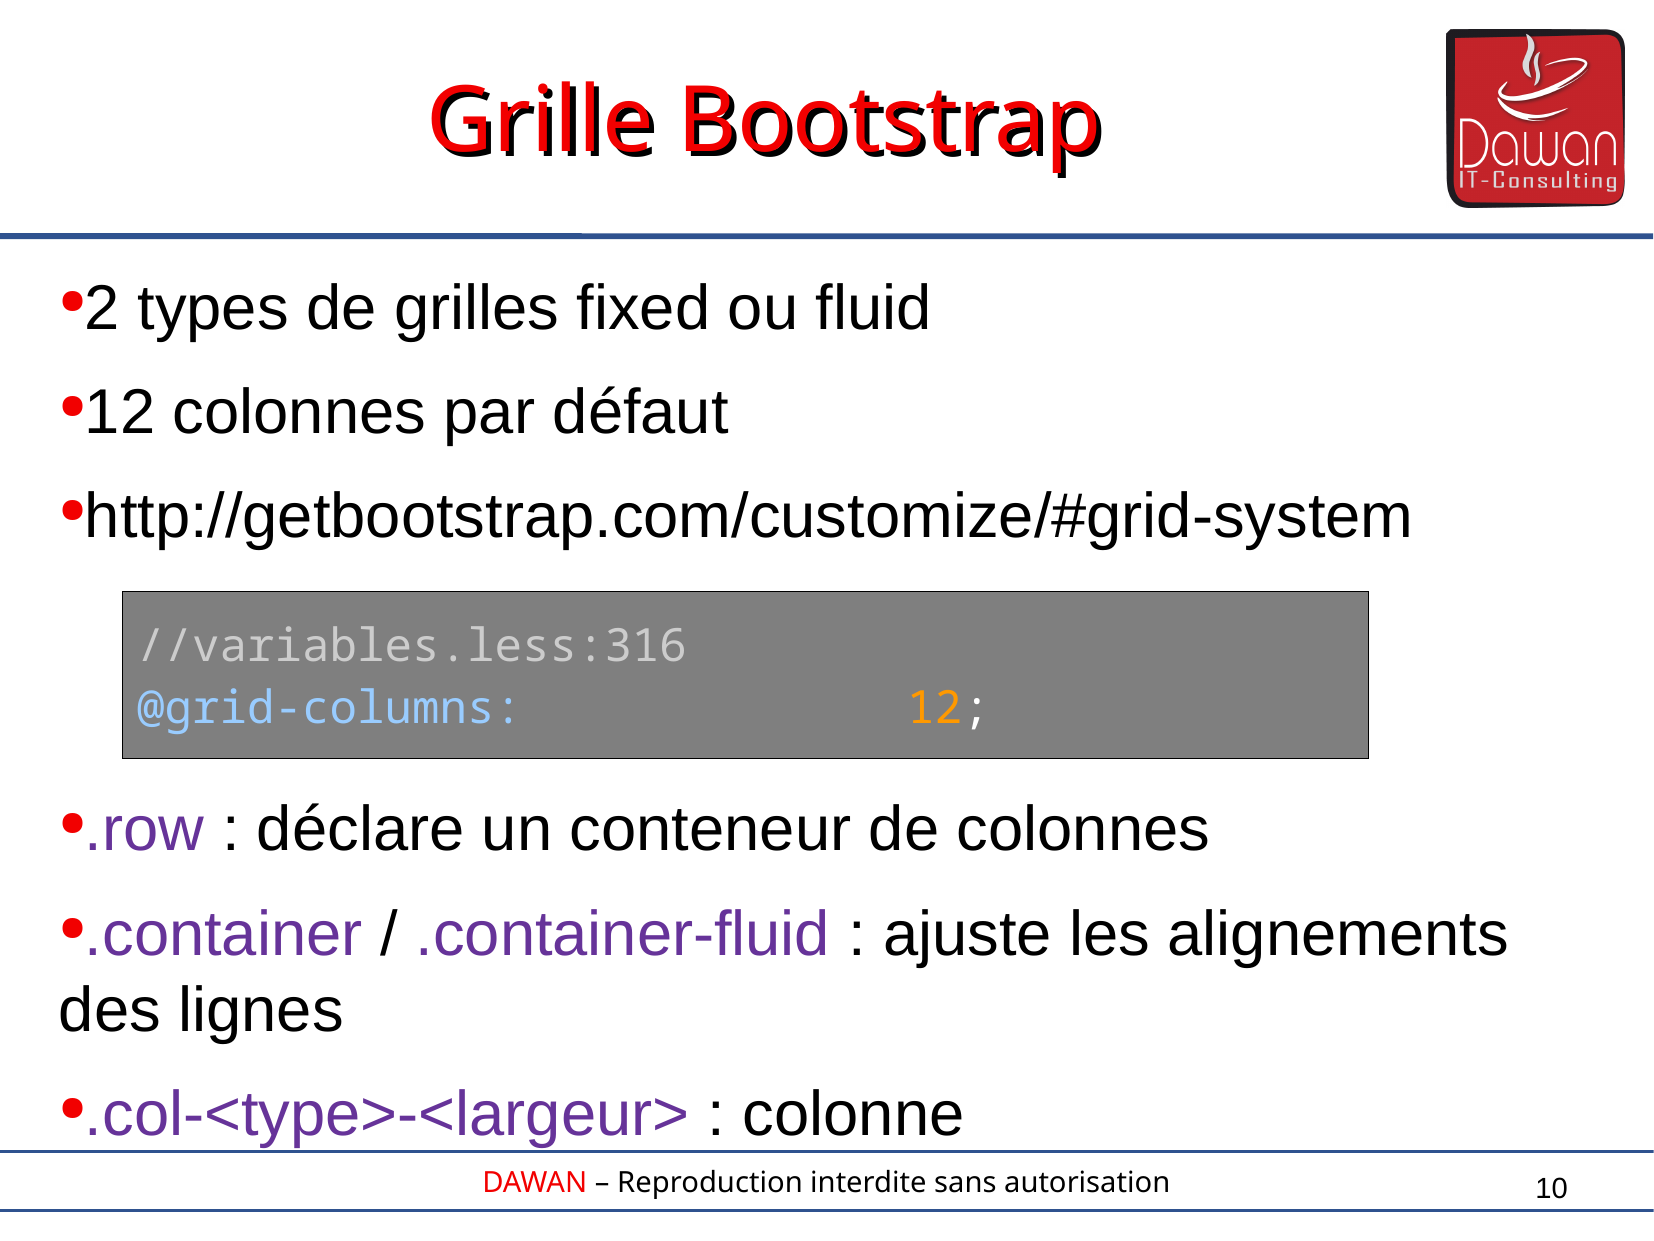

# Grille Bootstrap
2 types de grilles fixed ou fluid
12 colonnes par défaut
http://getbootstrap.com/customize/#grid-system
.row : déclare un conteneur de colonnes
.container / .container-fluid : ajuste les alignements des lignes
.col-<type>-<largeur> : colonne
//variables.less:316
@grid-columns: 12;